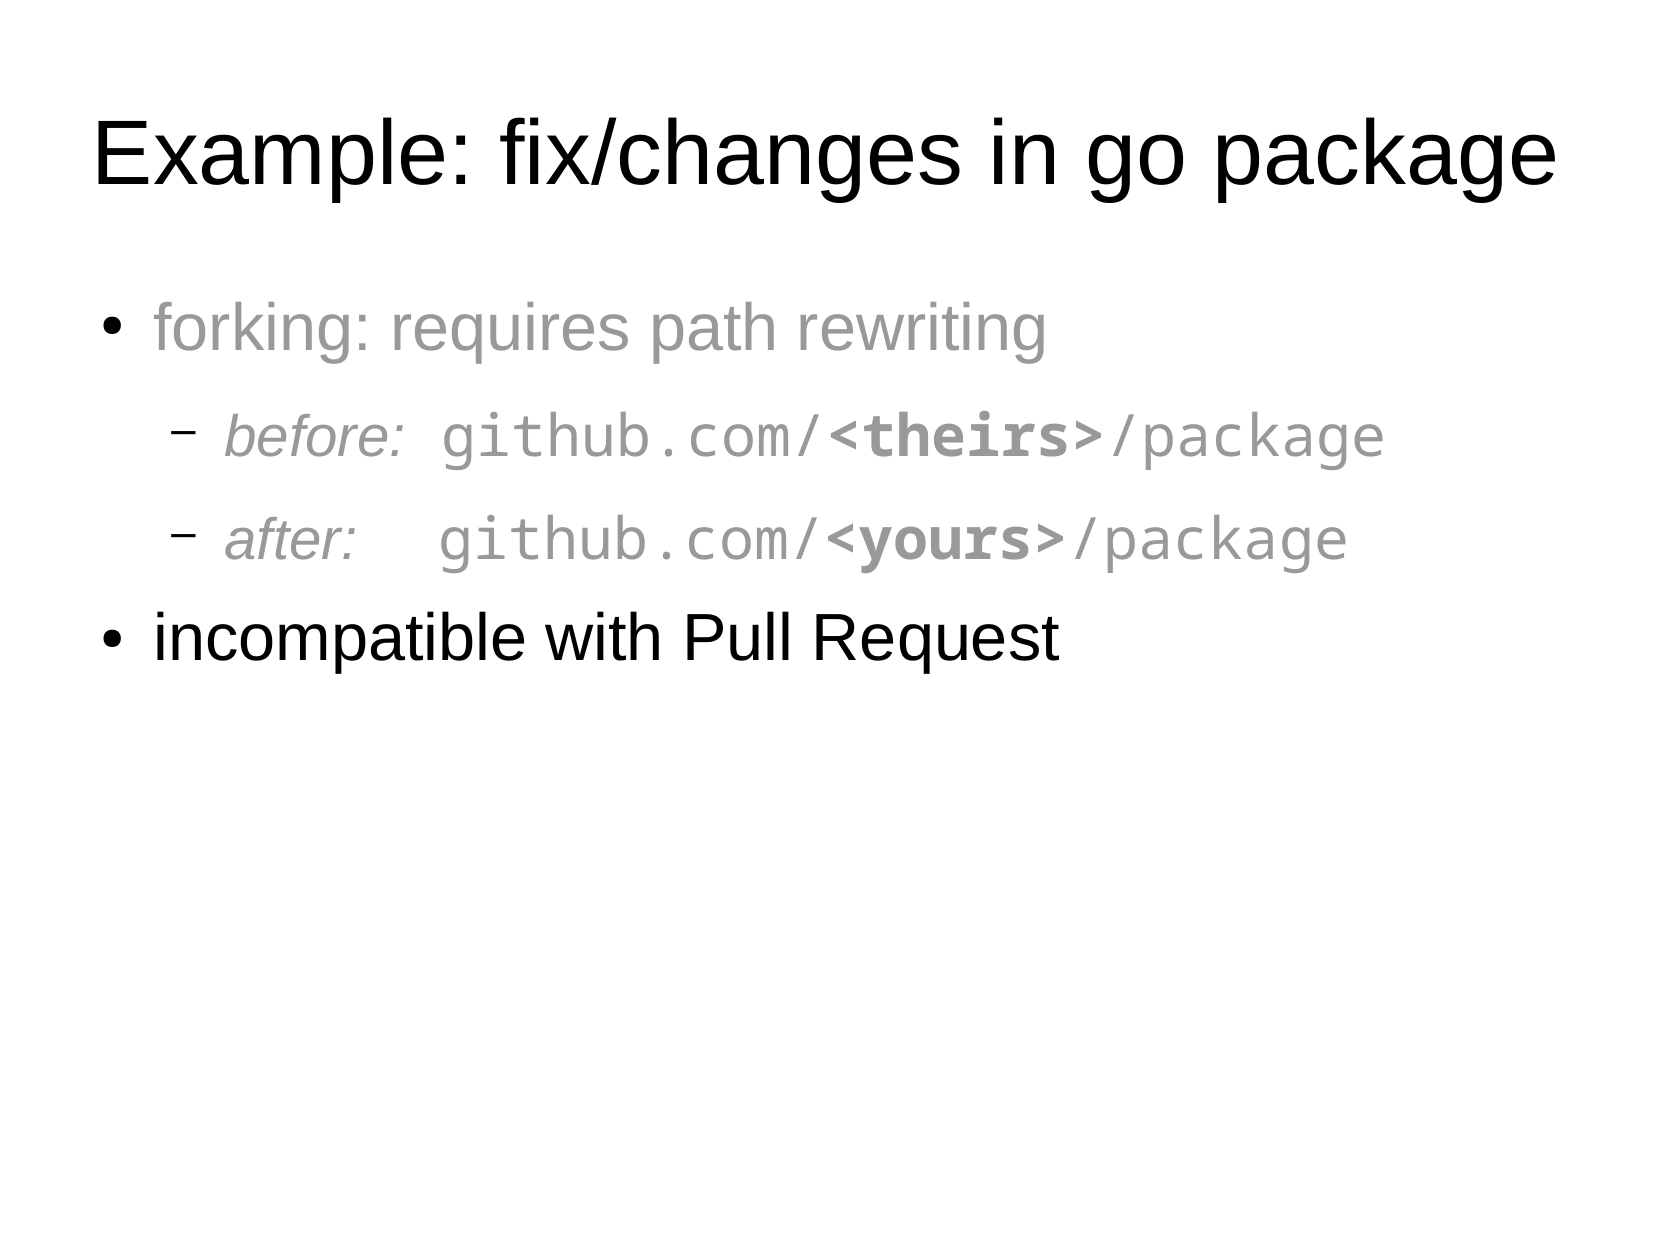

# Example: fix/changes in go package
forking: requires path rewriting
before: github.com/<theirs>/package
after: github.com/<yours>/package
incompatible with Pull Request